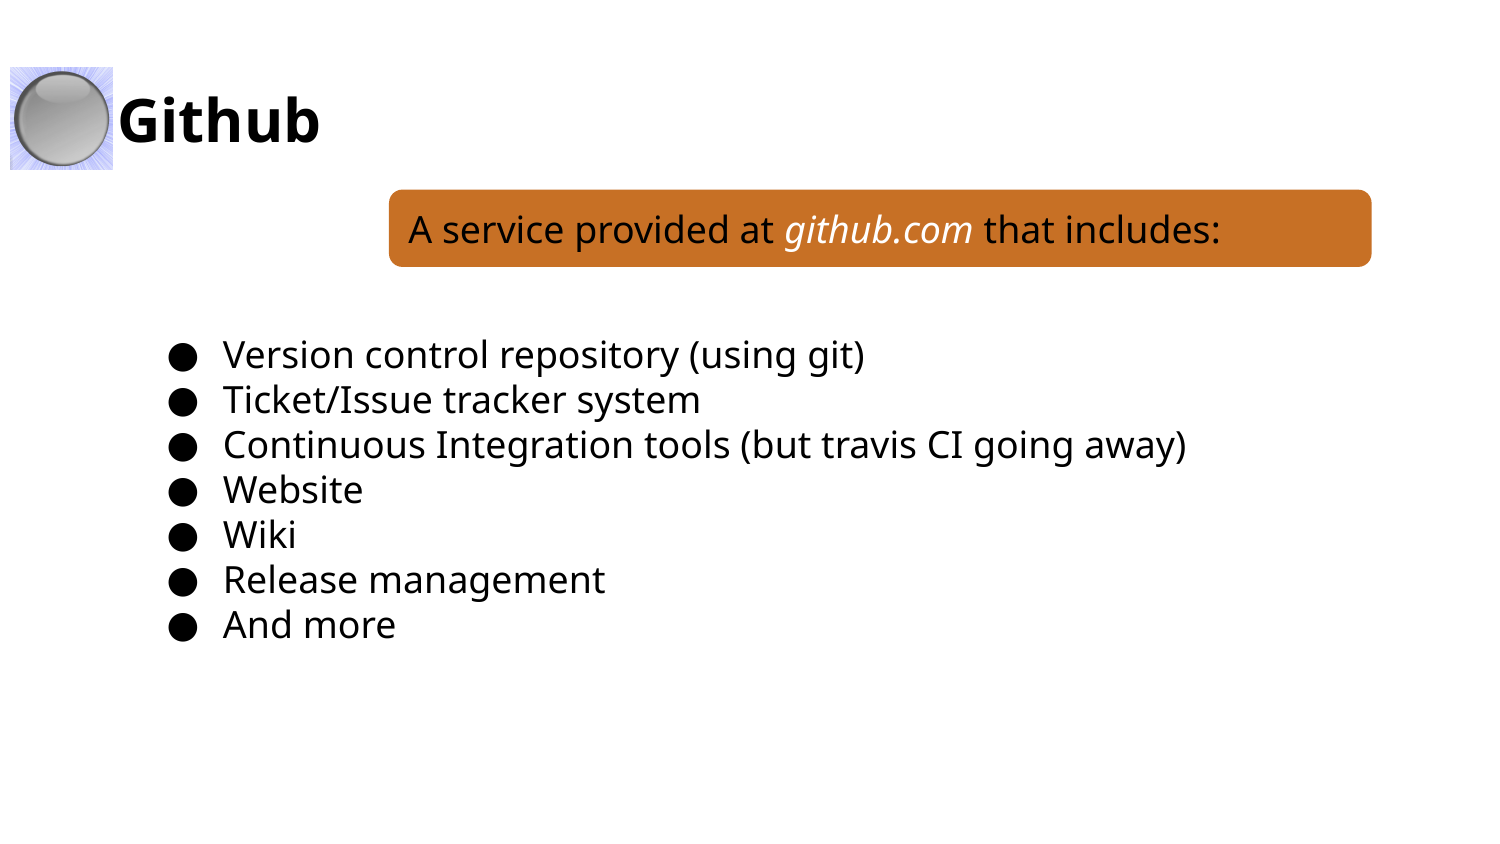

# Github
A service provided at github.com that includes:
Version control repository (using git)
Ticket/Issue tracker system
Continuous Integration tools (but travis CI going away)
Website
Wiki
Release management
And more